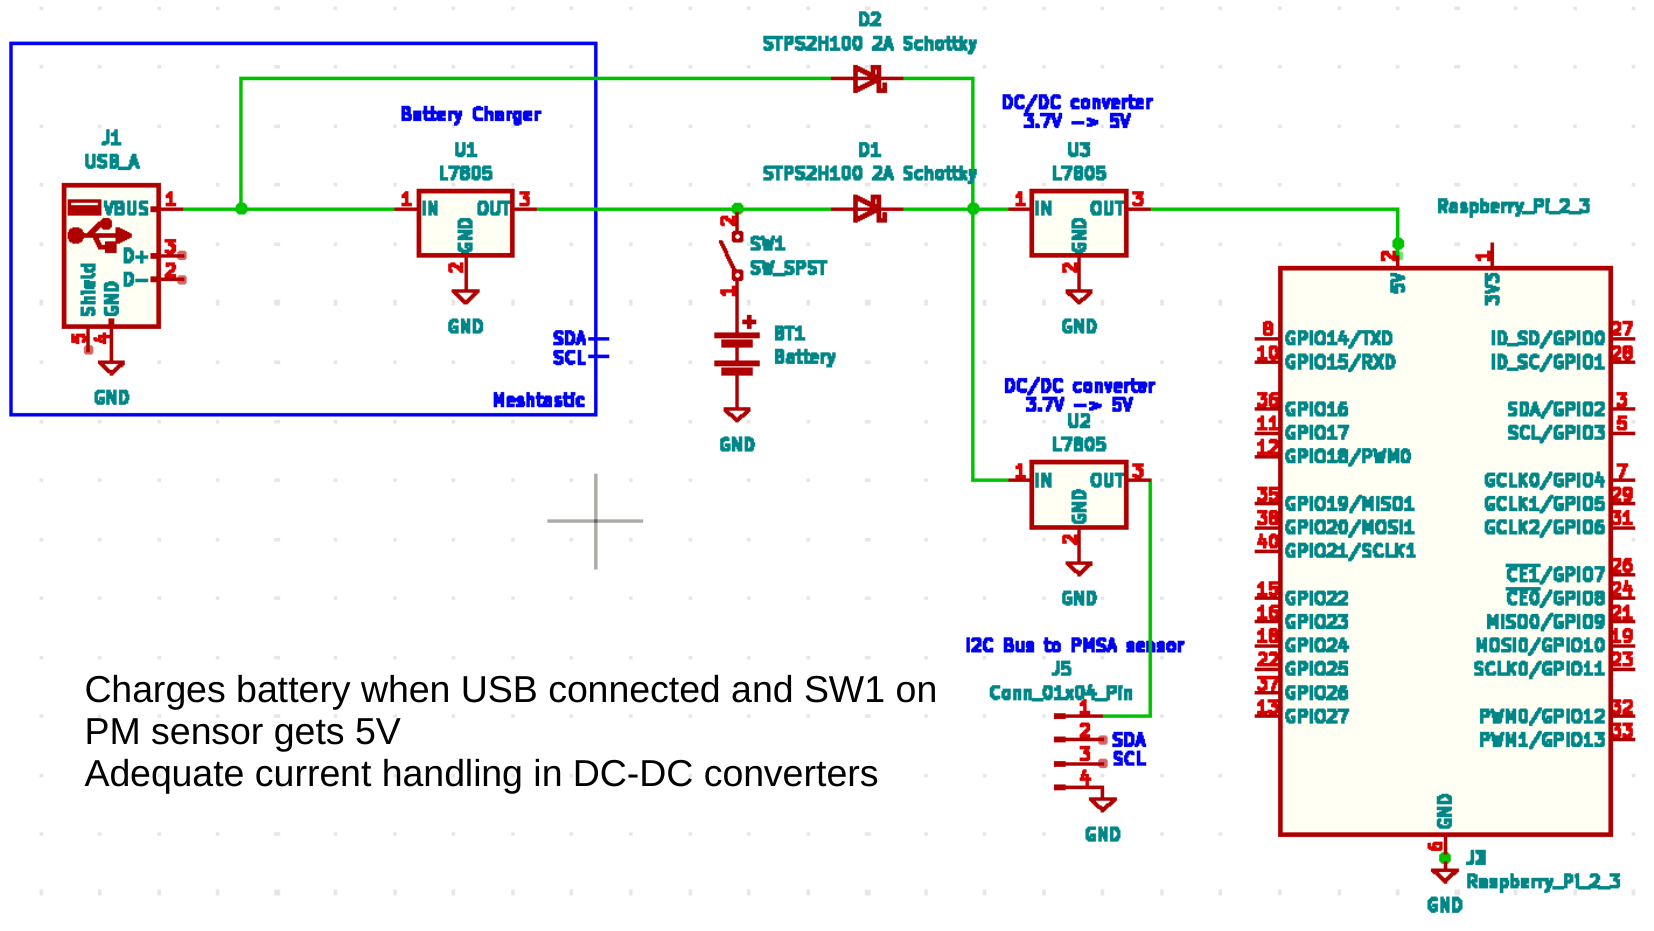

#
Charges battery when USB connected and SW1 on
PM sensor gets 5V
Adequate current handling in DC-DC converters